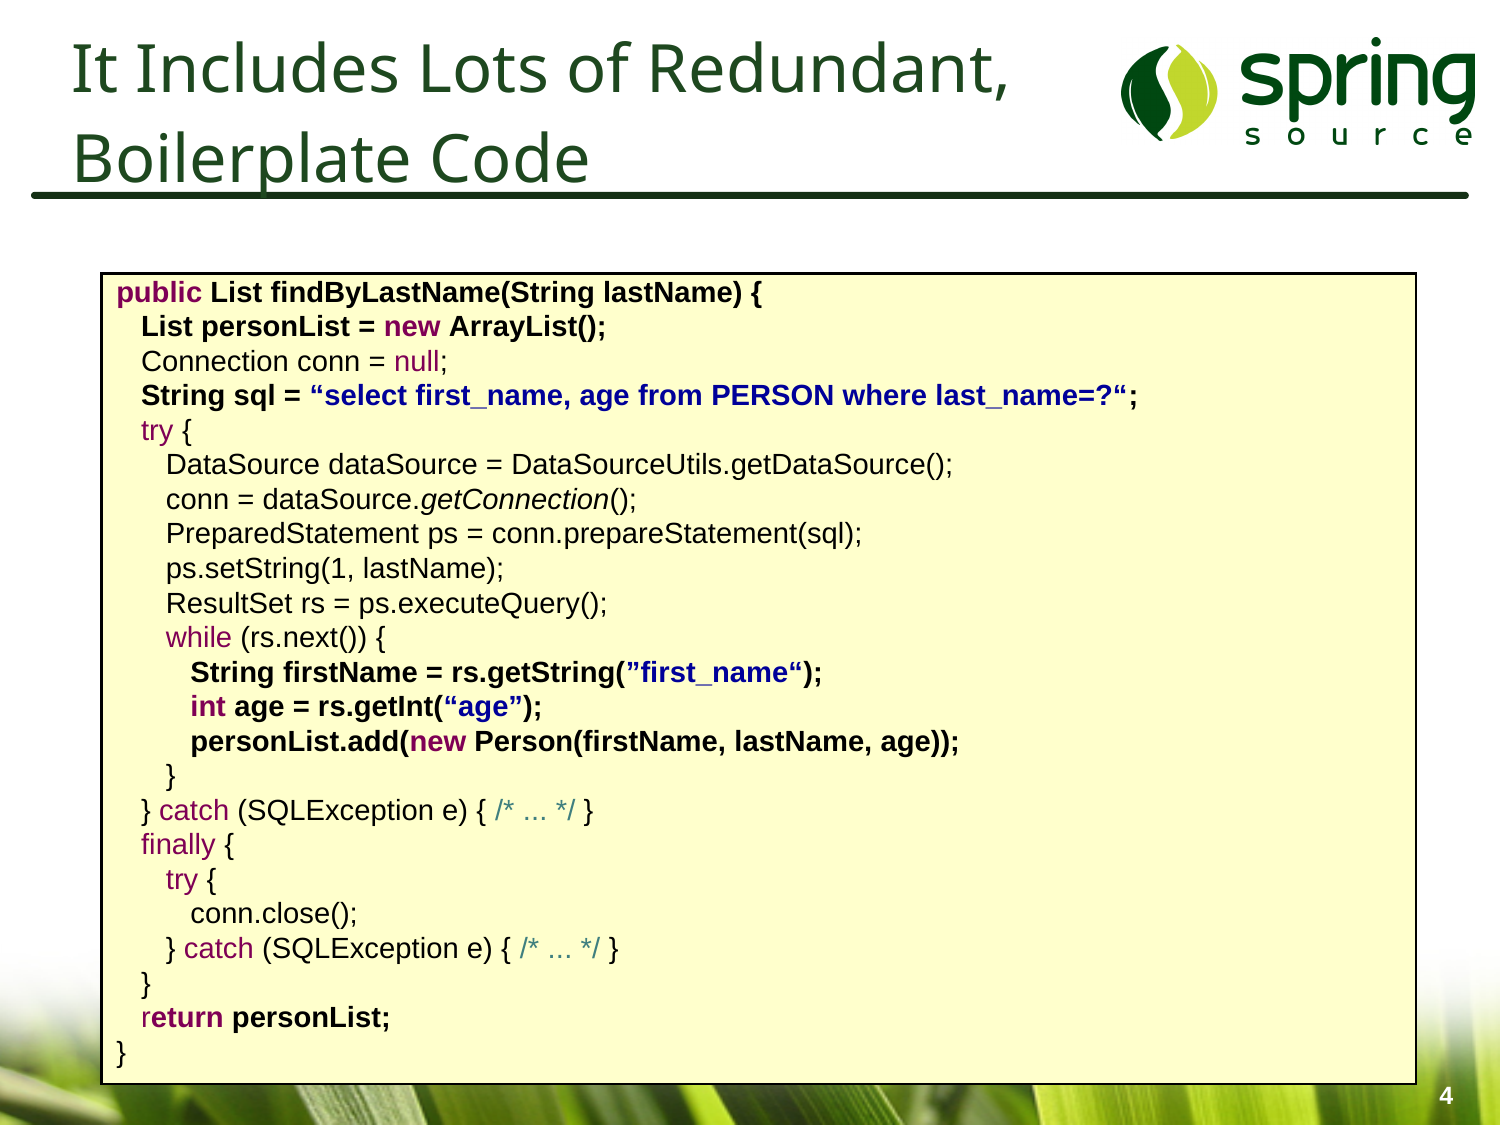

# It Includes Lots of Redundant, Boilerplate Code
public List findByLastName(String lastName) {
 List personList = new ArrayList();
 Connection conn = null;
 String sql = “select first_name, age from PERSON where last_name=?“;
 try {
 DataSource dataSource = DataSourceUtils.getDataSource();
 conn = dataSource.getConnection();
 PreparedStatement ps = conn.prepareStatement(sql);
 ps.setString(1, lastName);
 ResultSet rs = ps.executeQuery();
 while (rs.next()) {
 String firstName = rs.getString(”first_name“);
 int age = rs.getInt(“age”);
 personList.add(new Person(firstName, lastName, age));
 }
 } catch (SQLException e) { /* ... */ }
 finally {
 try {
 conn.close();
 } catch (SQLException e) { /* ... */ }
 }
 return personList;
}